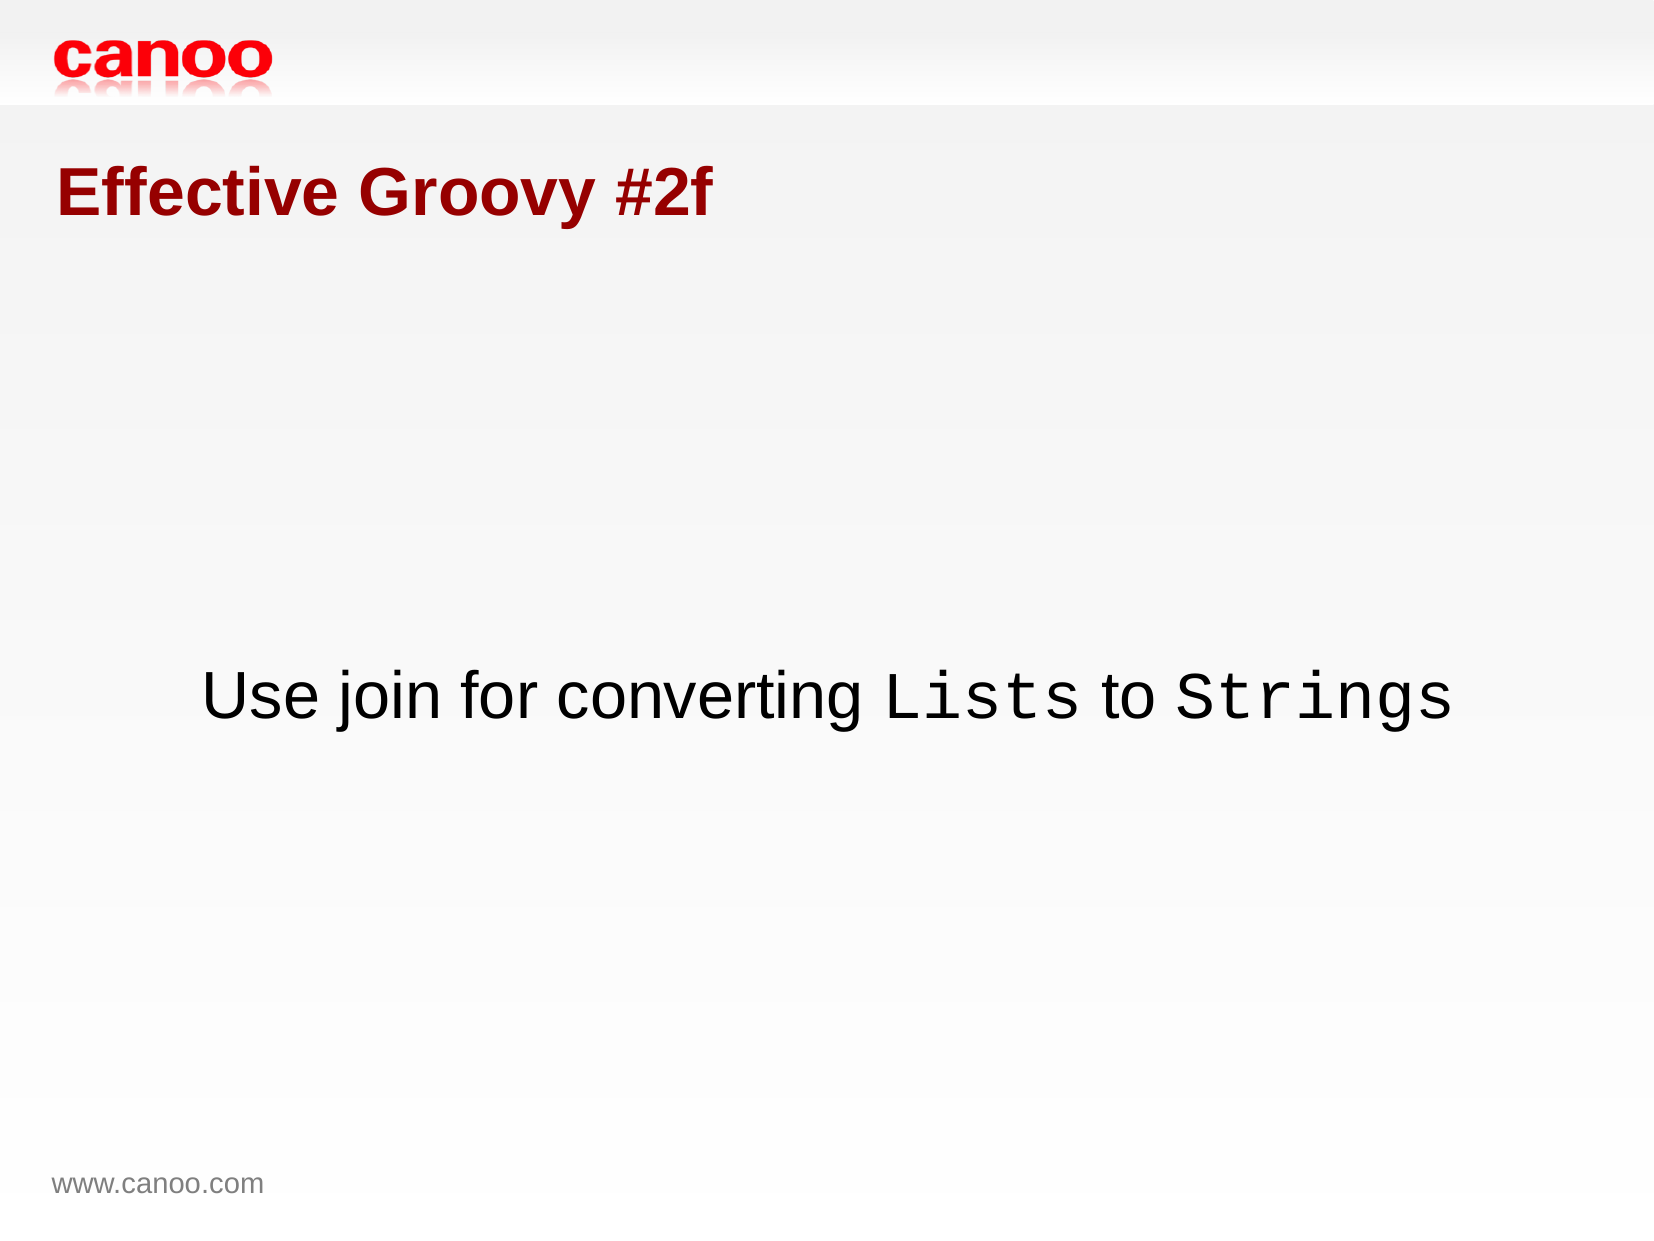

# Effective Groovy #2f
Use join for converting Lists to Strings